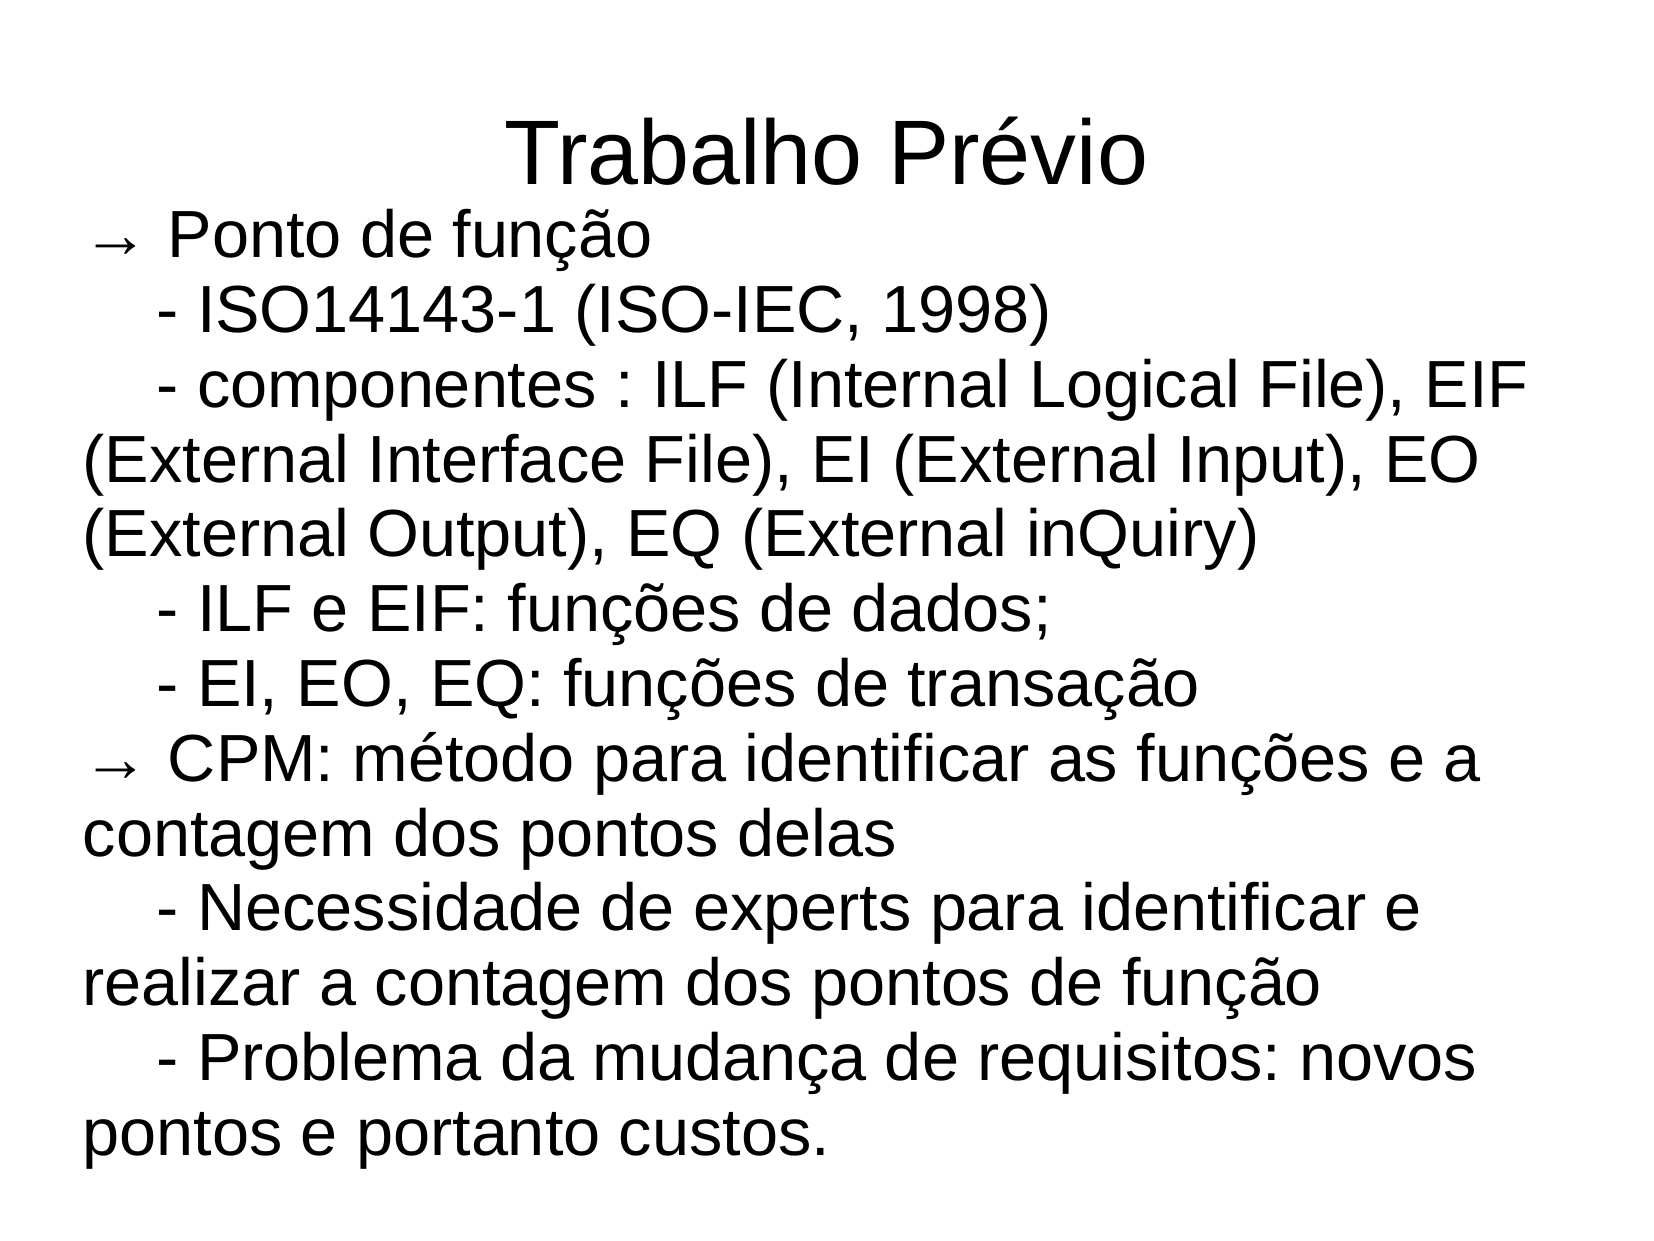

# Trabalho Prévio
→ Ponto de função
	- ISO14143-1 (ISO-IEC, 1998)
	- componentes : ILF (Internal Logical File), EIF (External Interface File), EI (External Input), EO (External Output), EQ (External inQuiry)
	- ILF e EIF: funções de dados;
	- EI, EO, EQ: funções de transação
→ CPM: método para identificar as funções e a contagem dos pontos delas
	- Necessidade de experts para identificar e realizar a contagem dos pontos de função
	- Problema da mudança de requisitos: novos pontos e portanto custos.